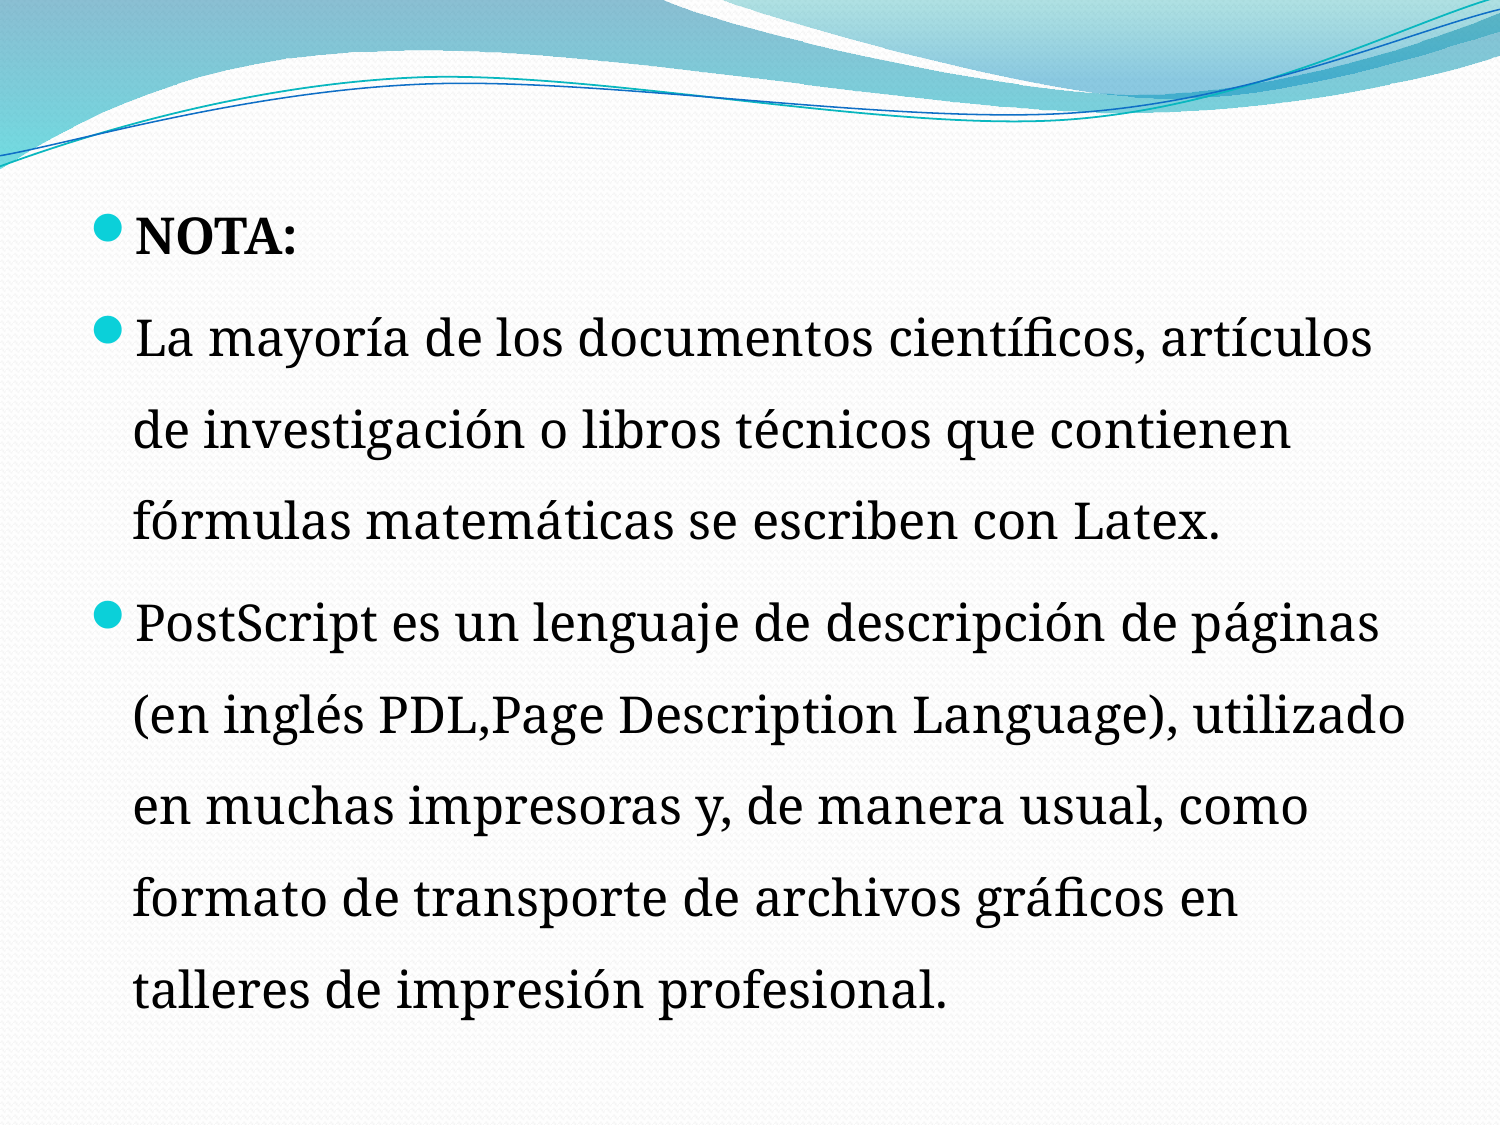

# NOTA:
La mayoría de los documentos científicos, artículos de investigación o libros técnicos que contienen fórmulas matemáticas se escriben con Latex.
PostScript es un lenguaje de descripción de páginas (en inglés PDL,Page Description Language), utilizado en muchas impresoras y, de manera usual, como formato de transporte de archivos gráficos en talleres de impresión profesional.